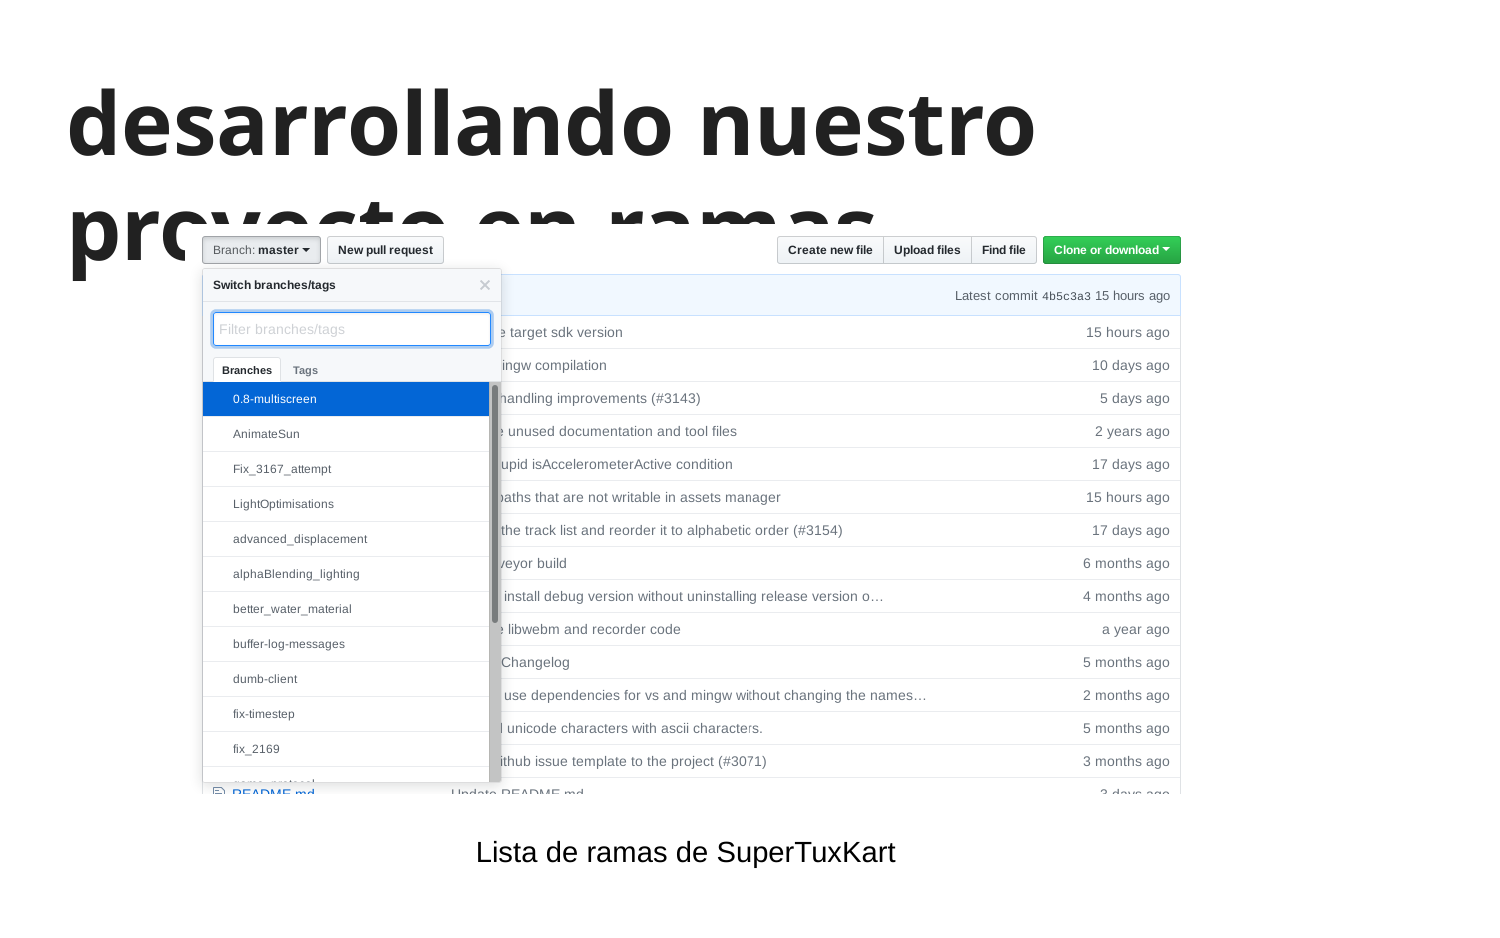

# desarrollando nuestro proyecto en ramas
Lista de ramas de SuperTuxKart